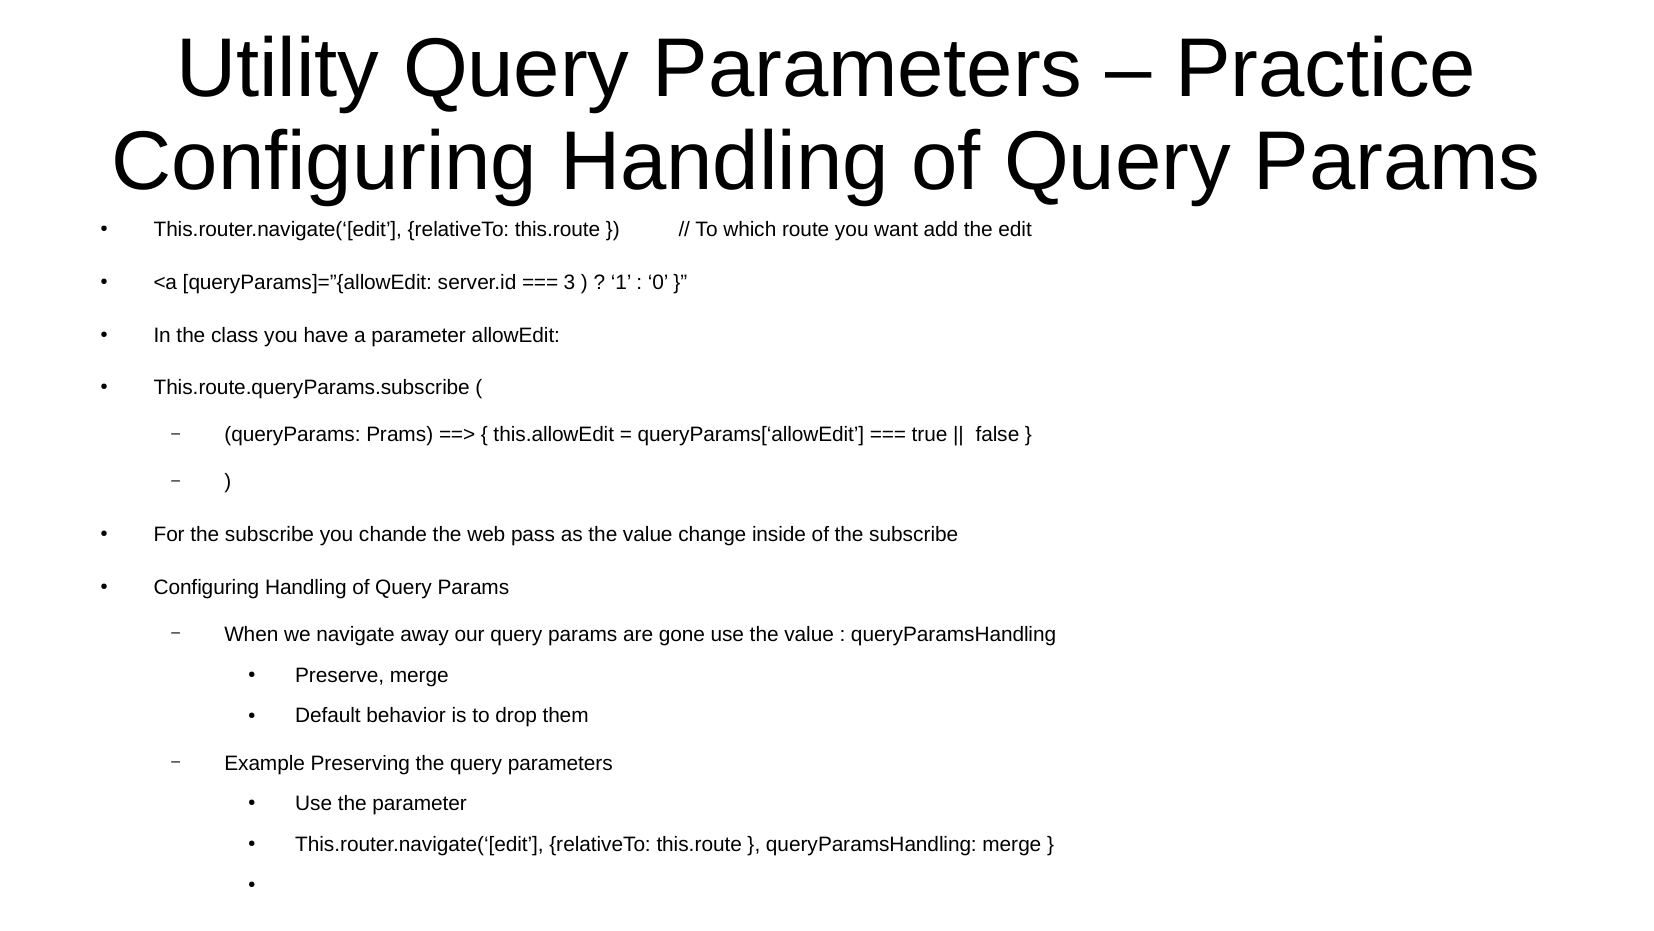

# Utility Query Parameters – Practice Configuring Handling of Query Params
This.router.navigate(‘[edit’], {relativeTo: this.route }) 	// To which route you want add the edit
<a [queryParams]=”{allowEdit: server.id === 3 ) ? ‘1’ : ‘0’ }”
In the class you have a parameter allowEdit:
This.route.queryParams.subscribe (
(queryParams: Prams) ==> { this.allowEdit = queryParams[‘allowEdit’] === true || false }
)
For the subscribe you chande the web pass as the value change inside of the subscribe
Configuring Handling of Query Params
When we navigate away our query params are gone use the value : queryParamsHandling
Preserve, merge
Default behavior is to drop them
Example Preserving the query parameters
Use the parameter
This.router.navigate(‘[edit’], {relativeTo: this.route }, queryParamsHandling: merge }